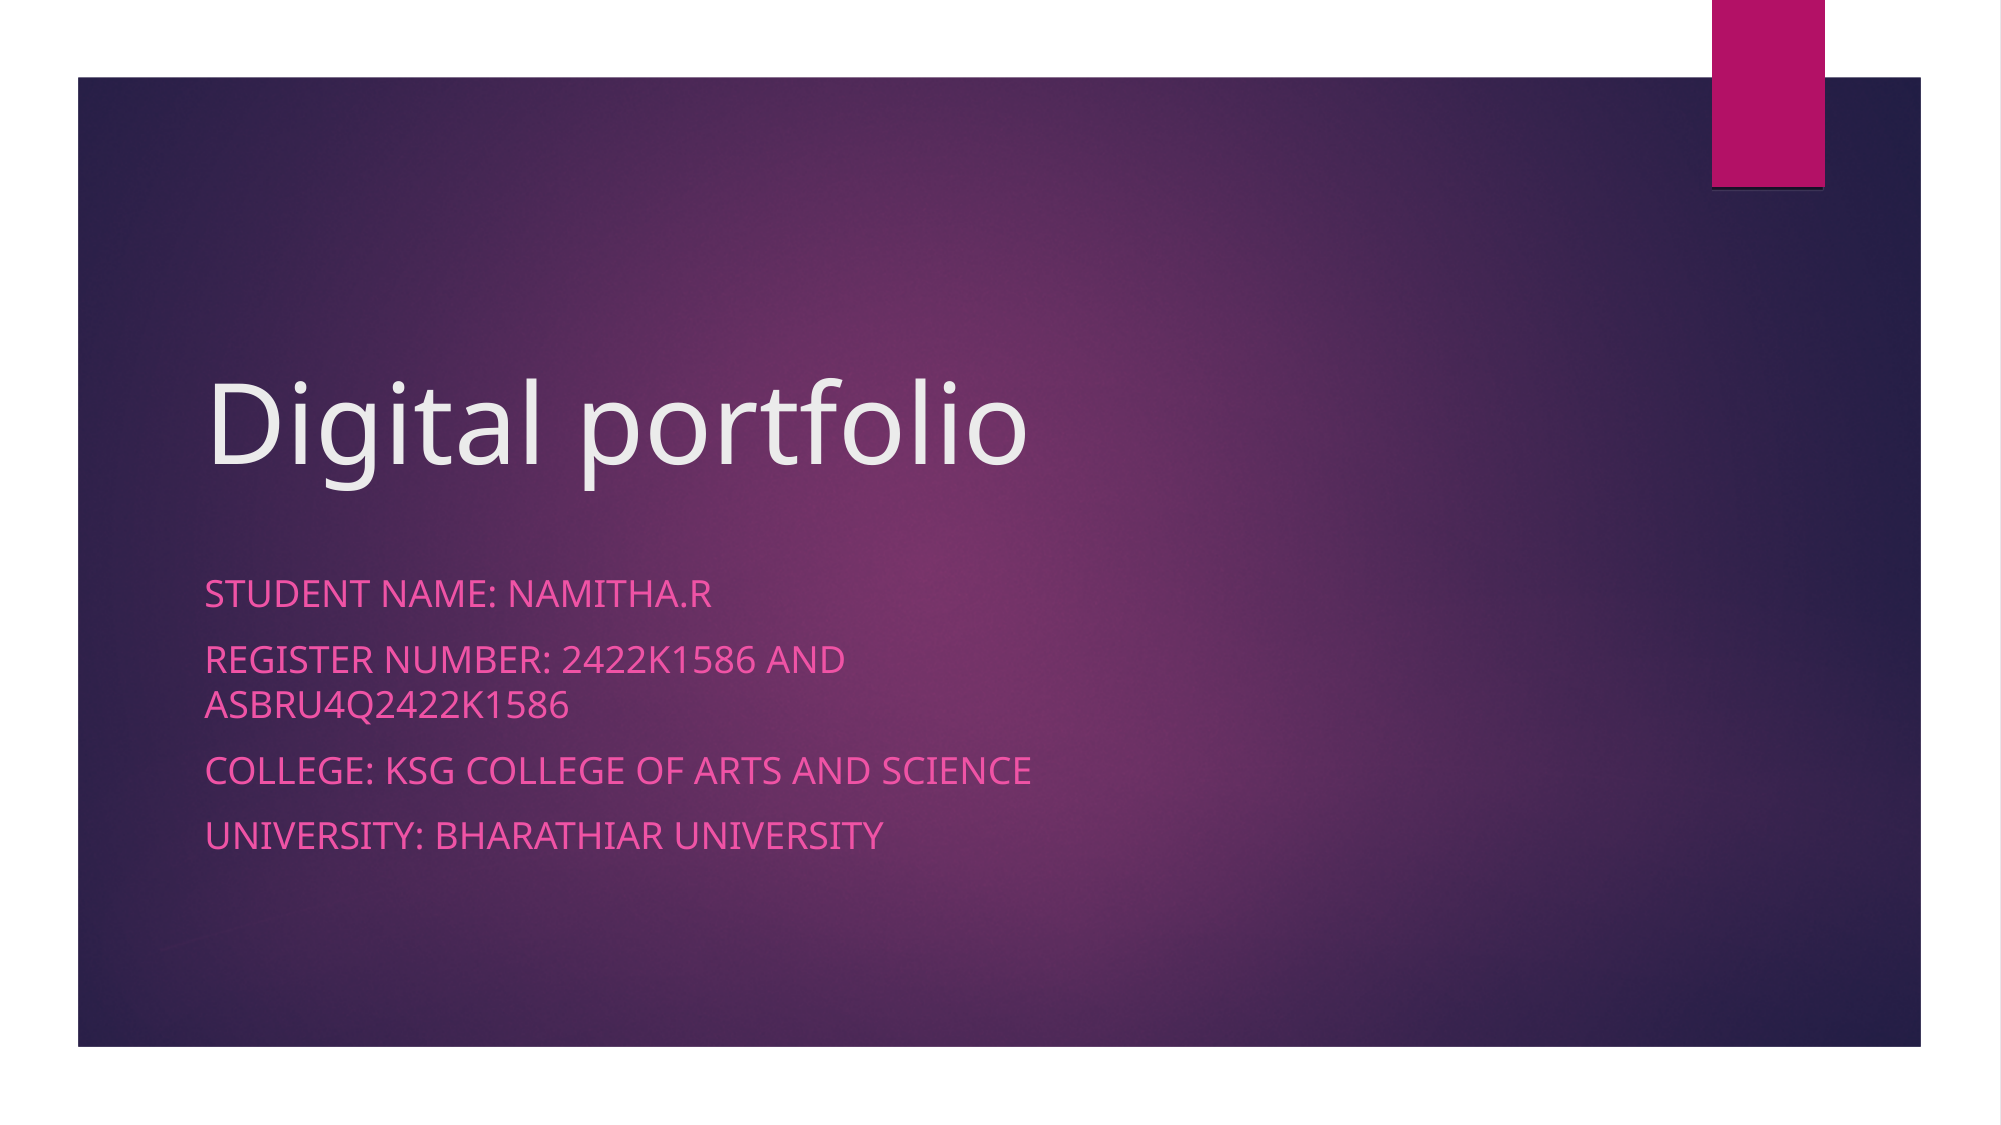

# Digital portfolio
Student name: namitha.R
Register number: 2422k1586 And asbru4q2422k1586
College: ksg college of arts and science
University: bharathiar University